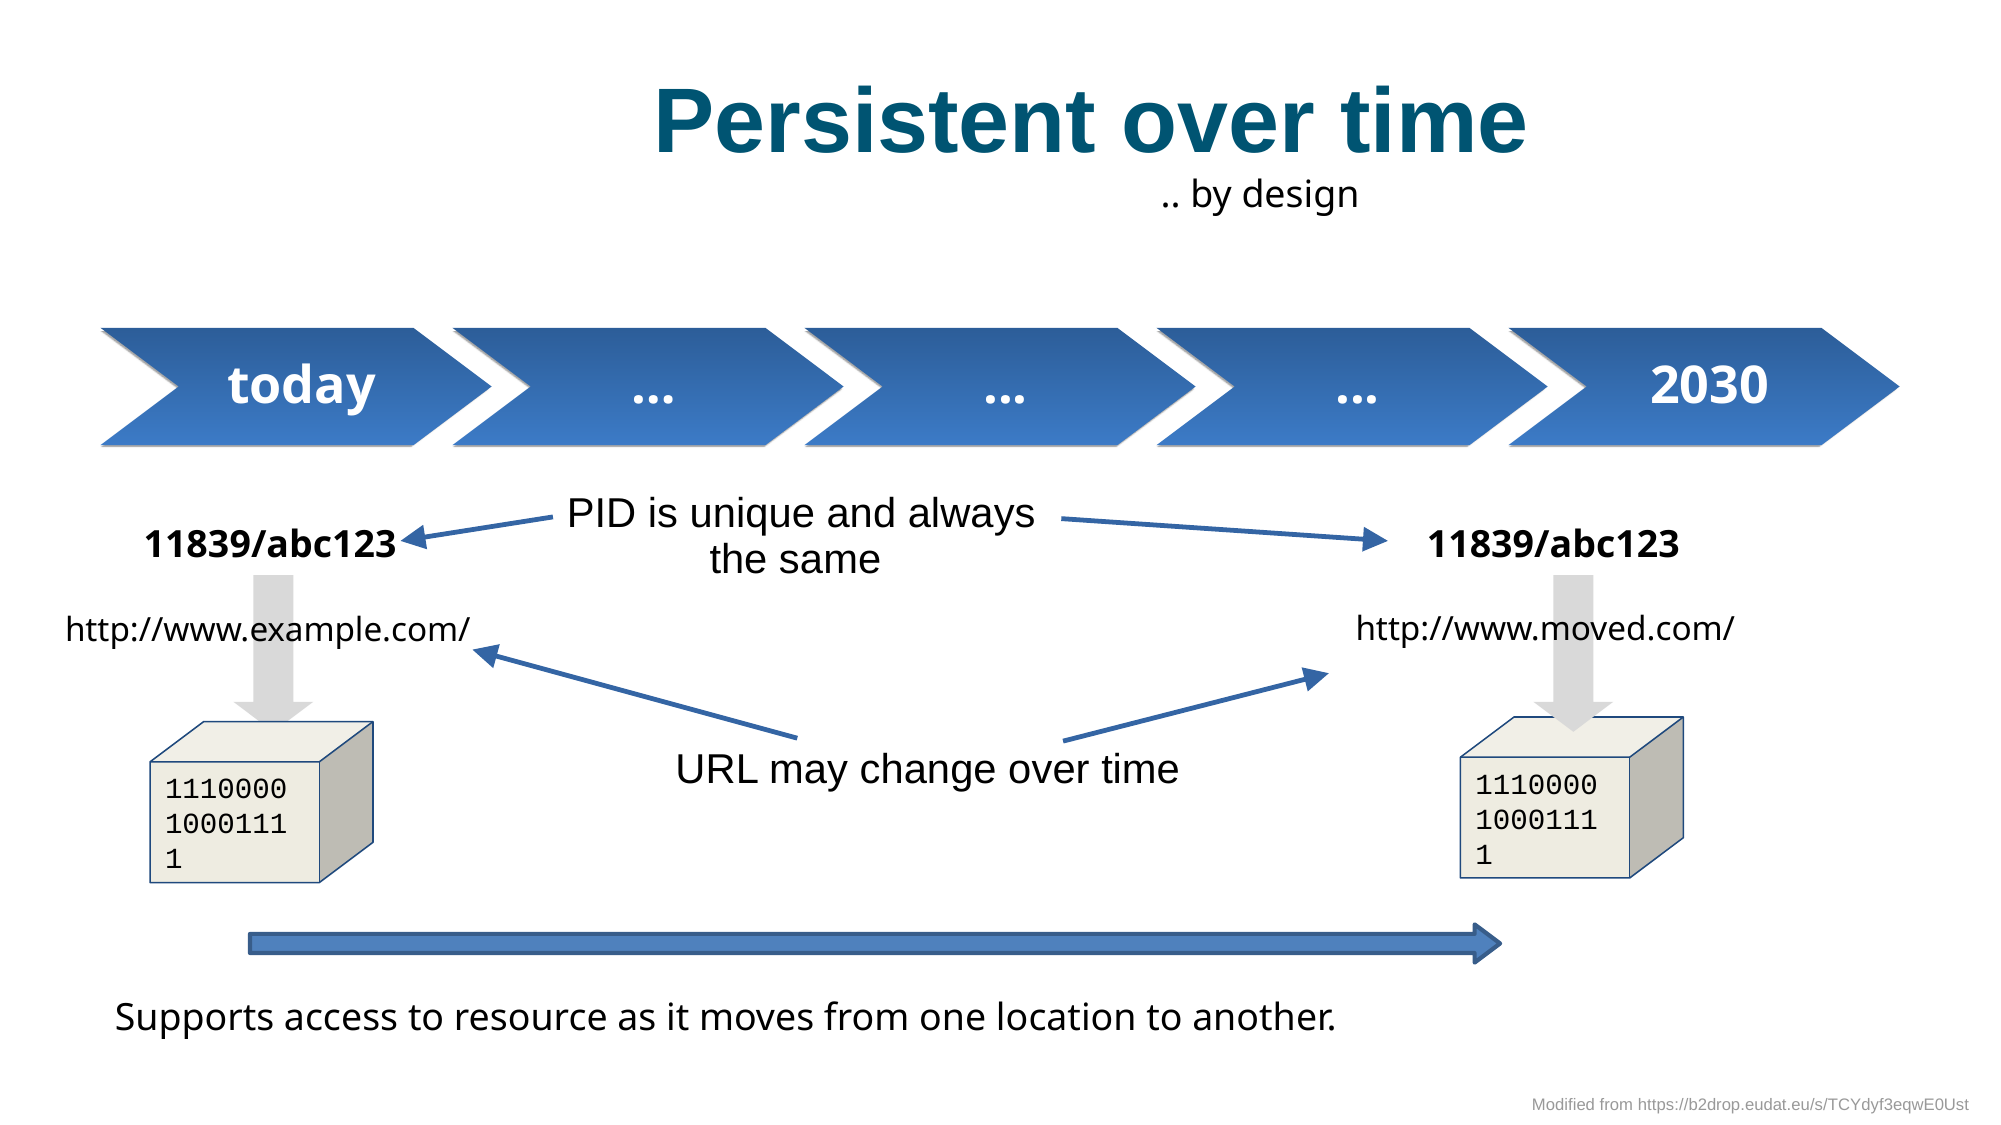

# Persistent over time
.. by design
today
…
...
...
2030
PID is unique and always the same
11839/abc123
11839/abc123
http://www.moved.com/
http://www.example.com/
111000010001111
111000010001111
URL may change over time
Supports access to resource as it moves from one location to another.
Modified from https://b2drop.eudat.eu/s/TCYdyf3eqwE0Ust